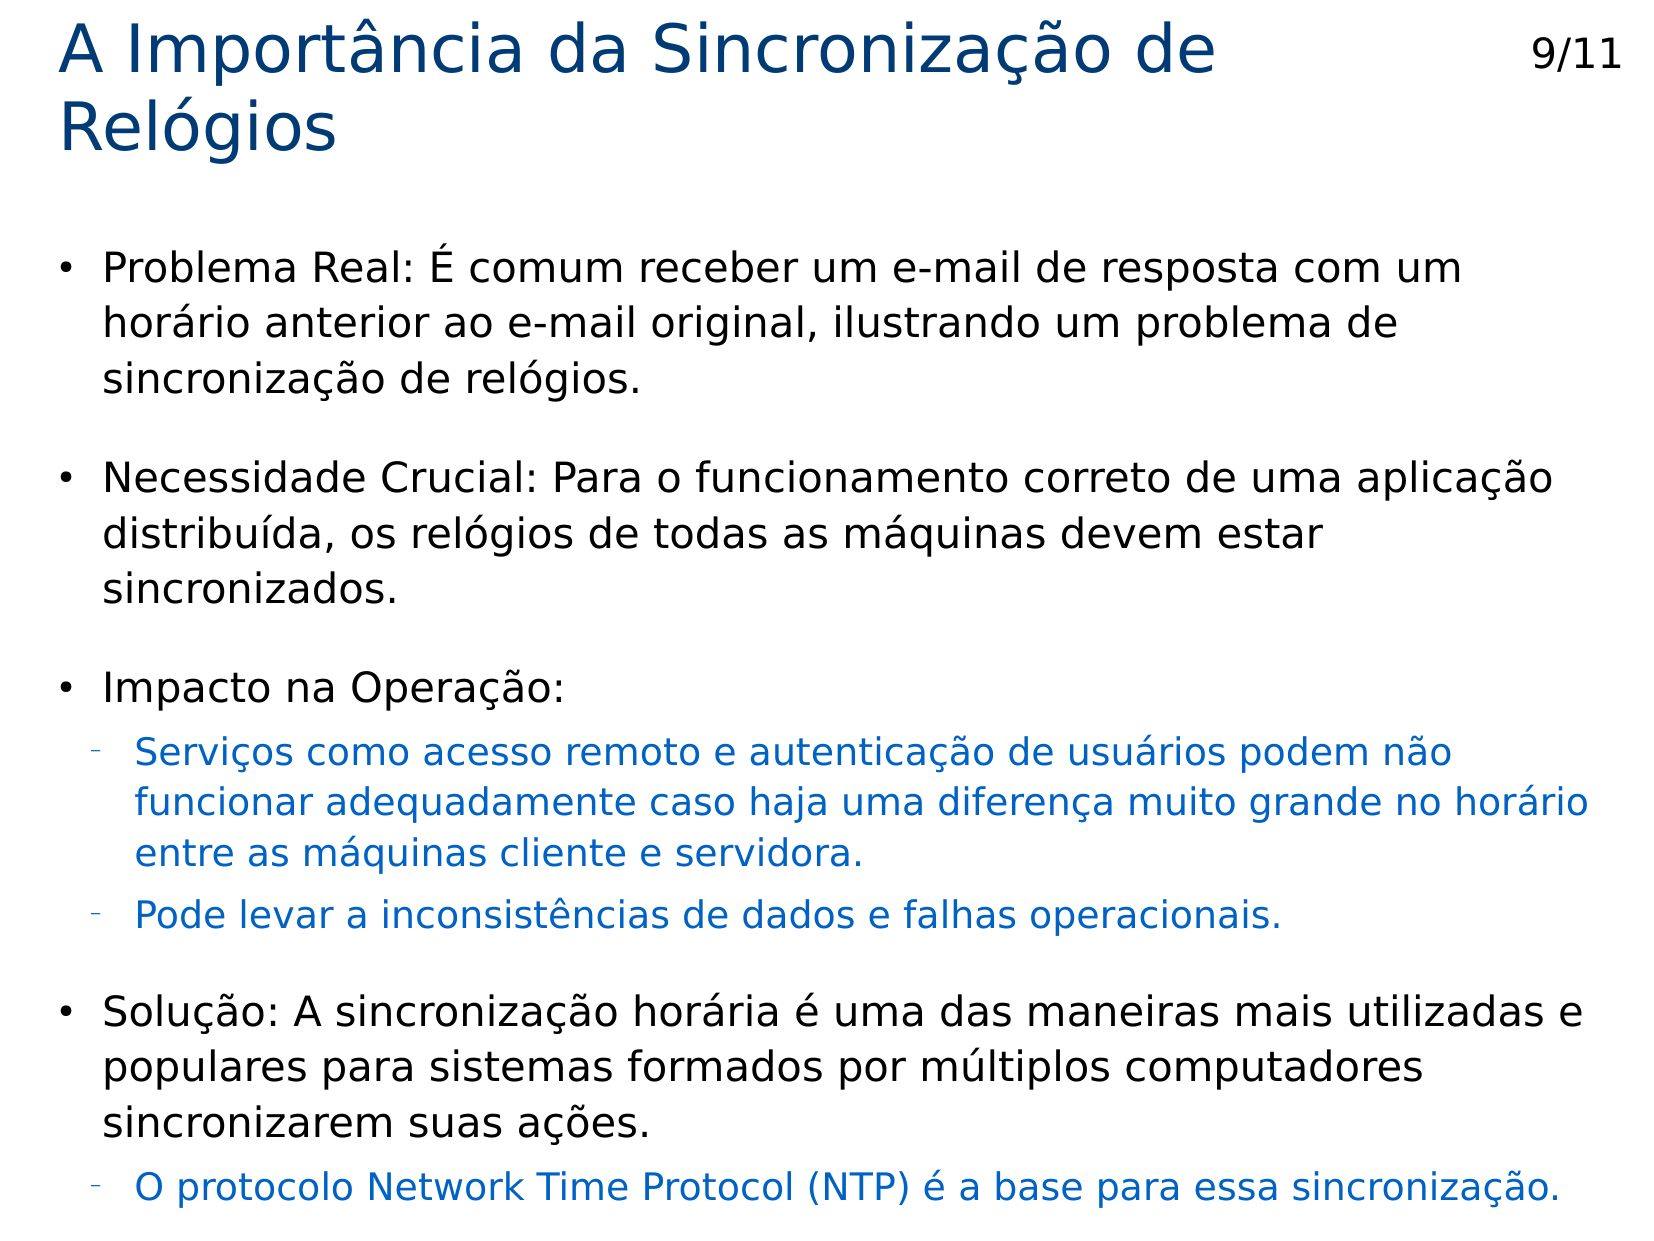

# A Importância da Sincronização de Relógios
9
Problema Real: É comum receber um e-mail de resposta com um horário anterior ao e-mail original, ilustrando um problema de sincronização de relógios.
Necessidade Crucial: Para o funcionamento correto de uma aplicação distribuída, os relógios de todas as máquinas devem estar sincronizados.
Impacto na Operação:
Serviços como acesso remoto e autenticação de usuários podem não funcionar adequadamente caso haja uma diferença muito grande no horário entre as máquinas cliente e servidora.
Pode levar a inconsistências de dados e falhas operacionais.
Solução: A sincronização horária é uma das maneiras mais utilizadas e populares para sistemas formados por múltiplos computadores sincronizarem suas ações.
O protocolo Network Time Protocol (NTP) é a base para essa sincronização.